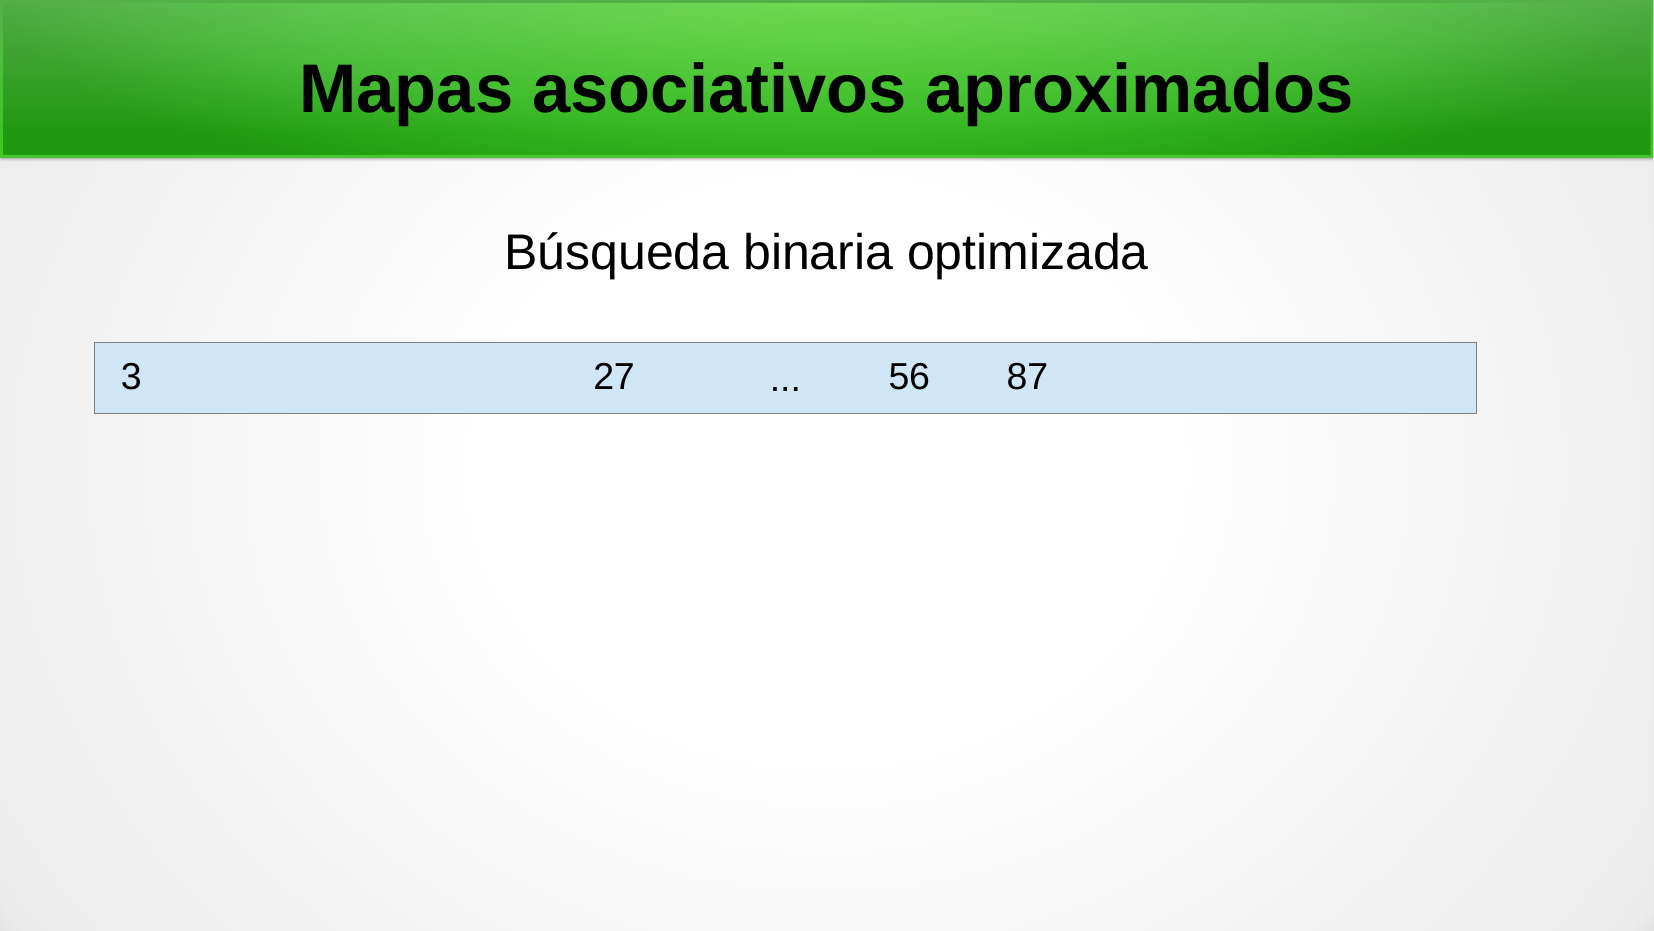

# Mapas asociativos aproximados
Búsqueda binaria optimizada
...
3
27
56
87